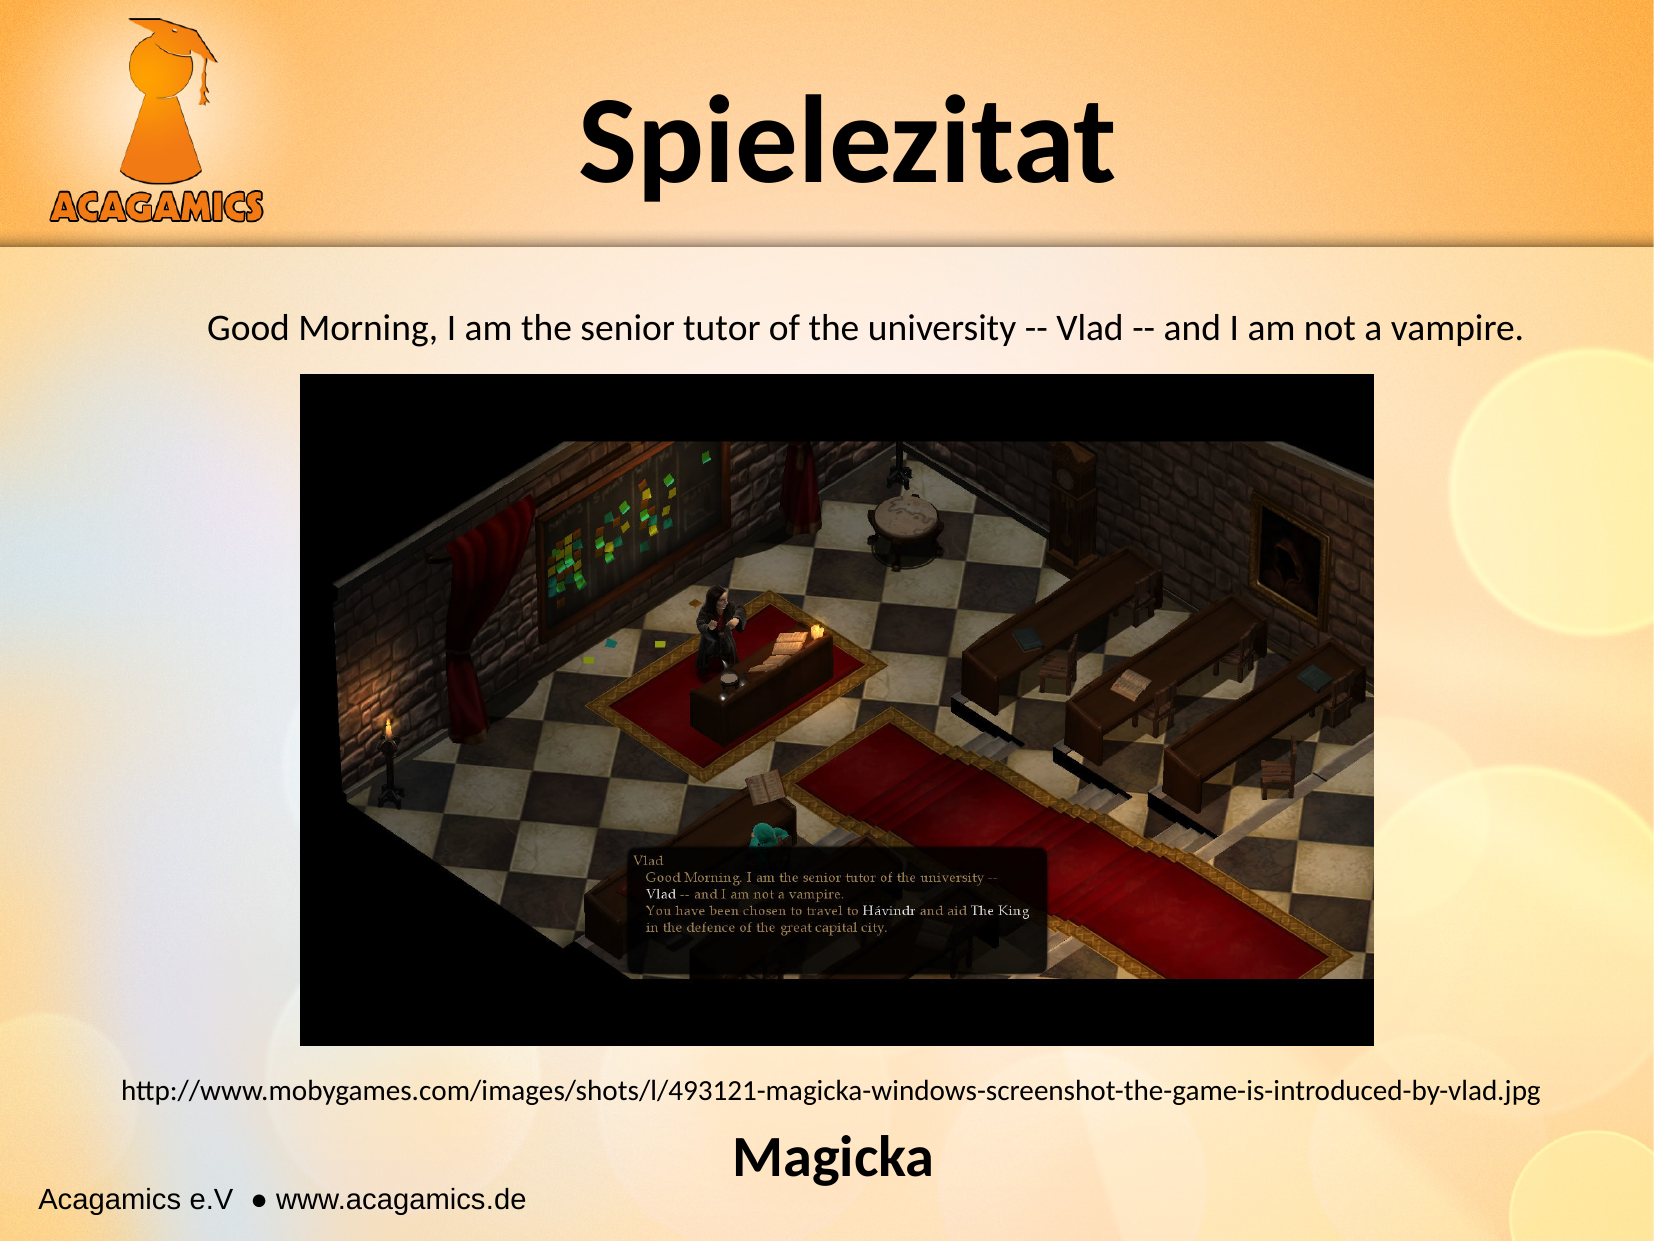

Spielezitat
Good Morning, I am the senior tutor of the university -- Vlad -- and I am not a vampire.
http://www.mobygames.com/images/shots/l/493121-magicka-windows-screenshot-the-game-is-introduced-by-vlad.jpg
Magicka